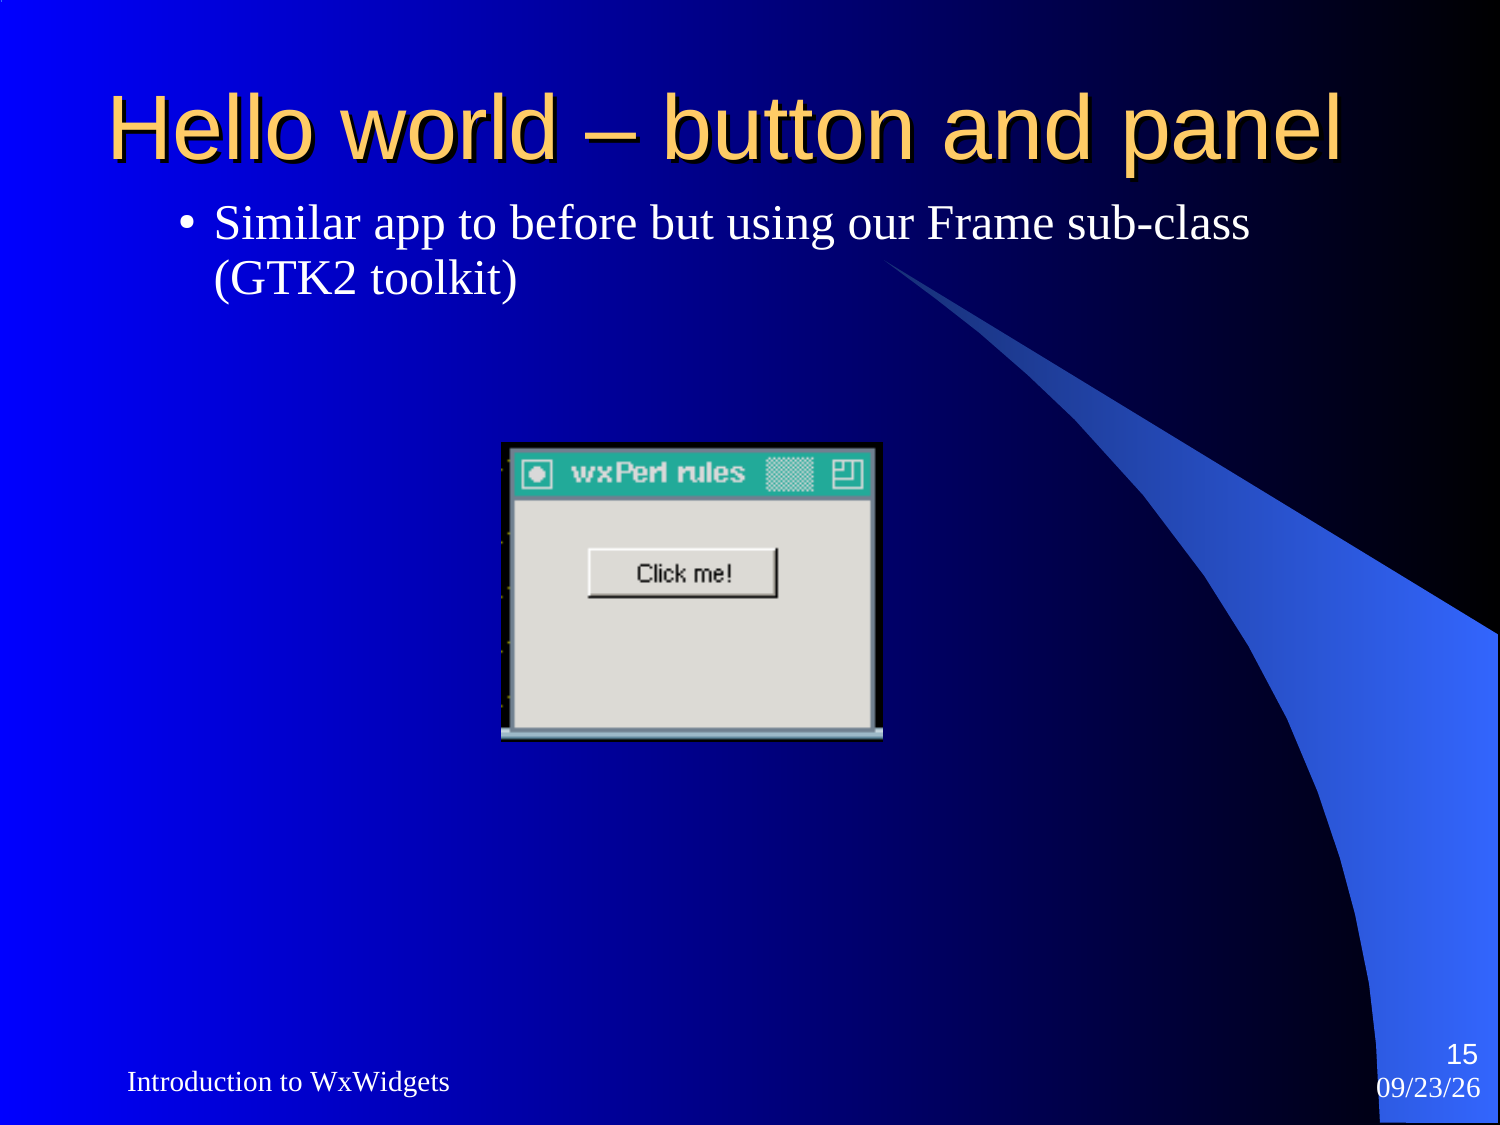

# Hello world – button and panel
Similar app to before but using our Frame sub-class
(GTK2 toolkit)
15
Introduction to WxWidgets